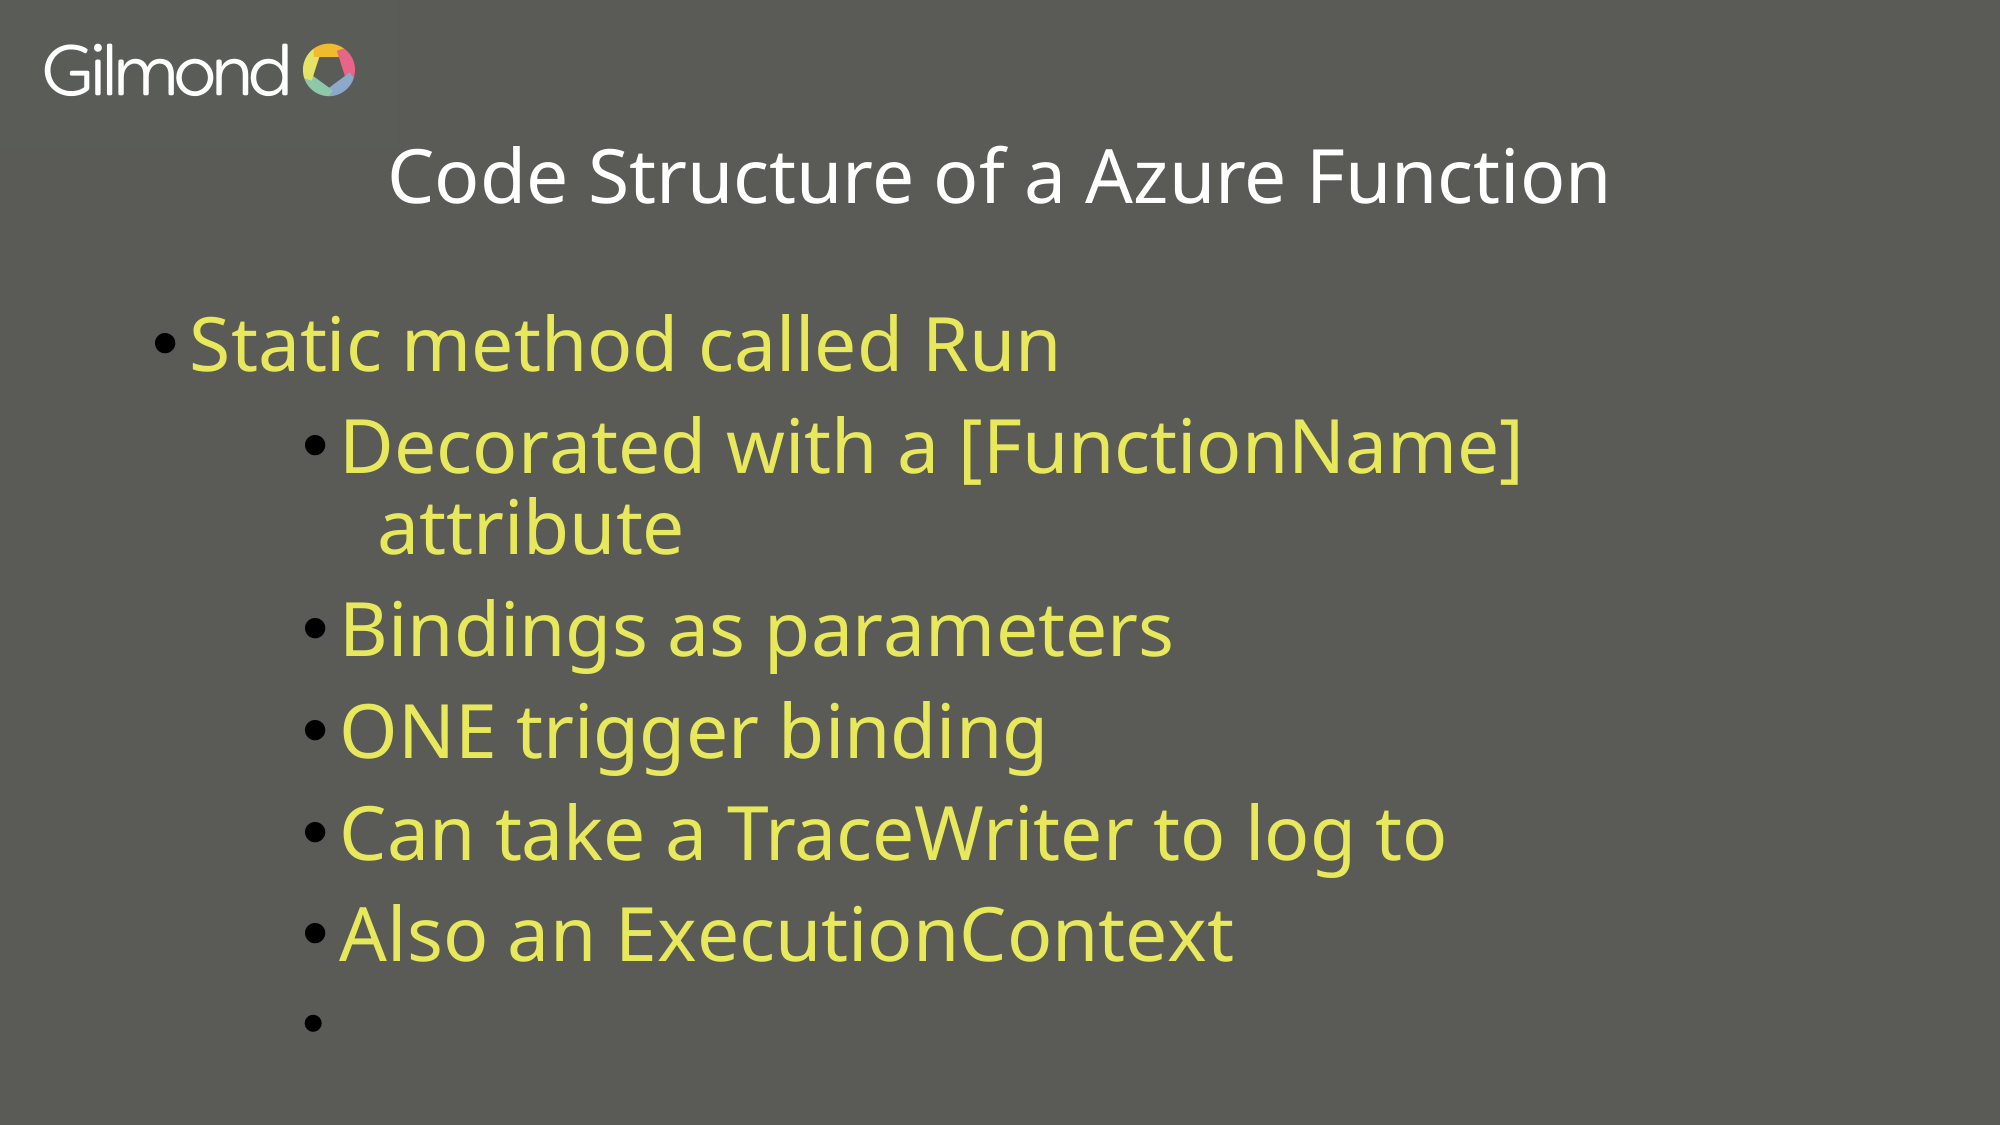

# Code Structure of a Azure Function
Static method called Run
Decorated with a [FunctionName] attribute
Bindings as parameters
ONE trigger binding
Can take a TraceWriter to log to
Also an ExecutionContext